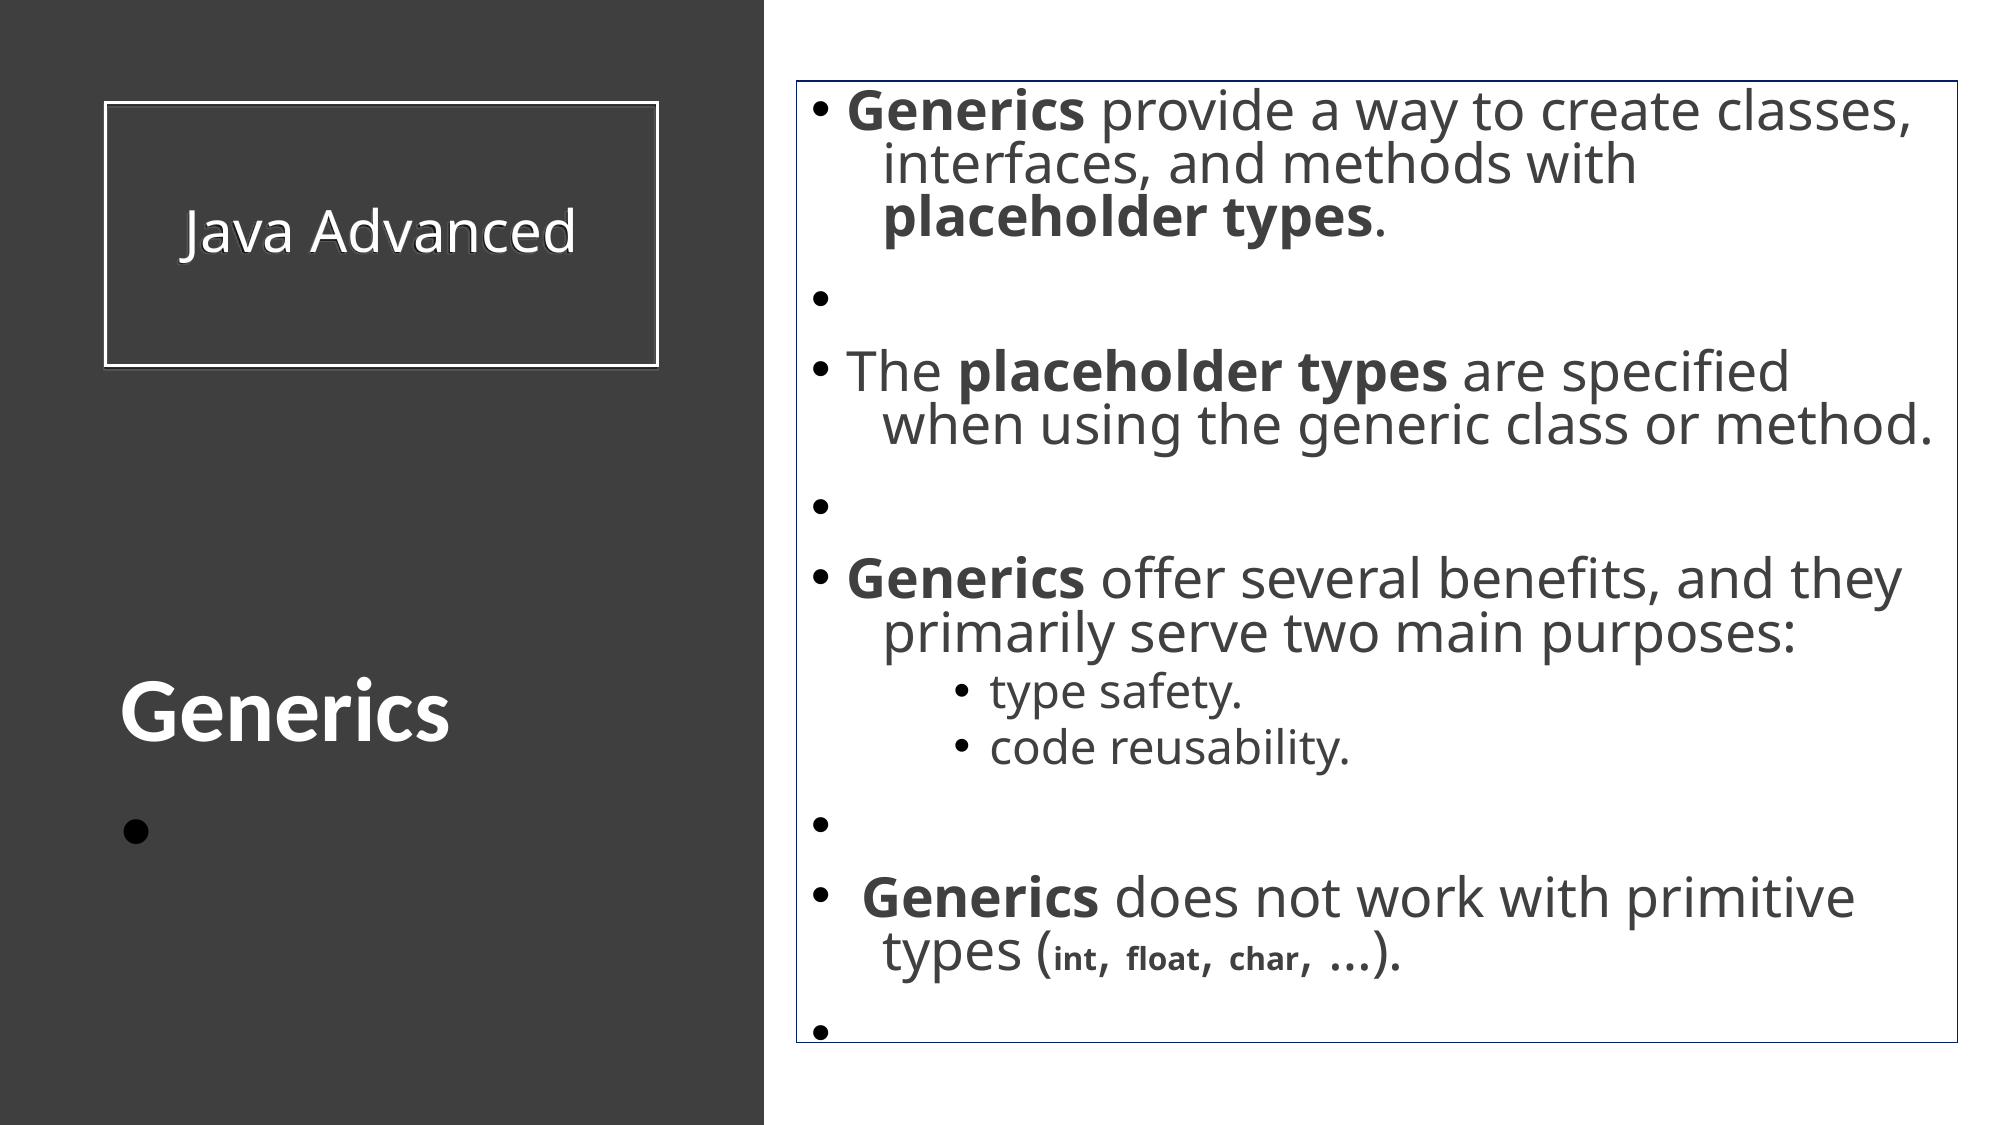

Generics provide a way to create classes, interfaces, and methods with placeholder types.
The placeholder types are specified when using the generic class or method.
Generics offer several benefits, and they primarily serve two main purposes:
type safety.
code reusability.
 Generics does not work with primitive types (int, float, char, …).
# Java Advanced
Generics